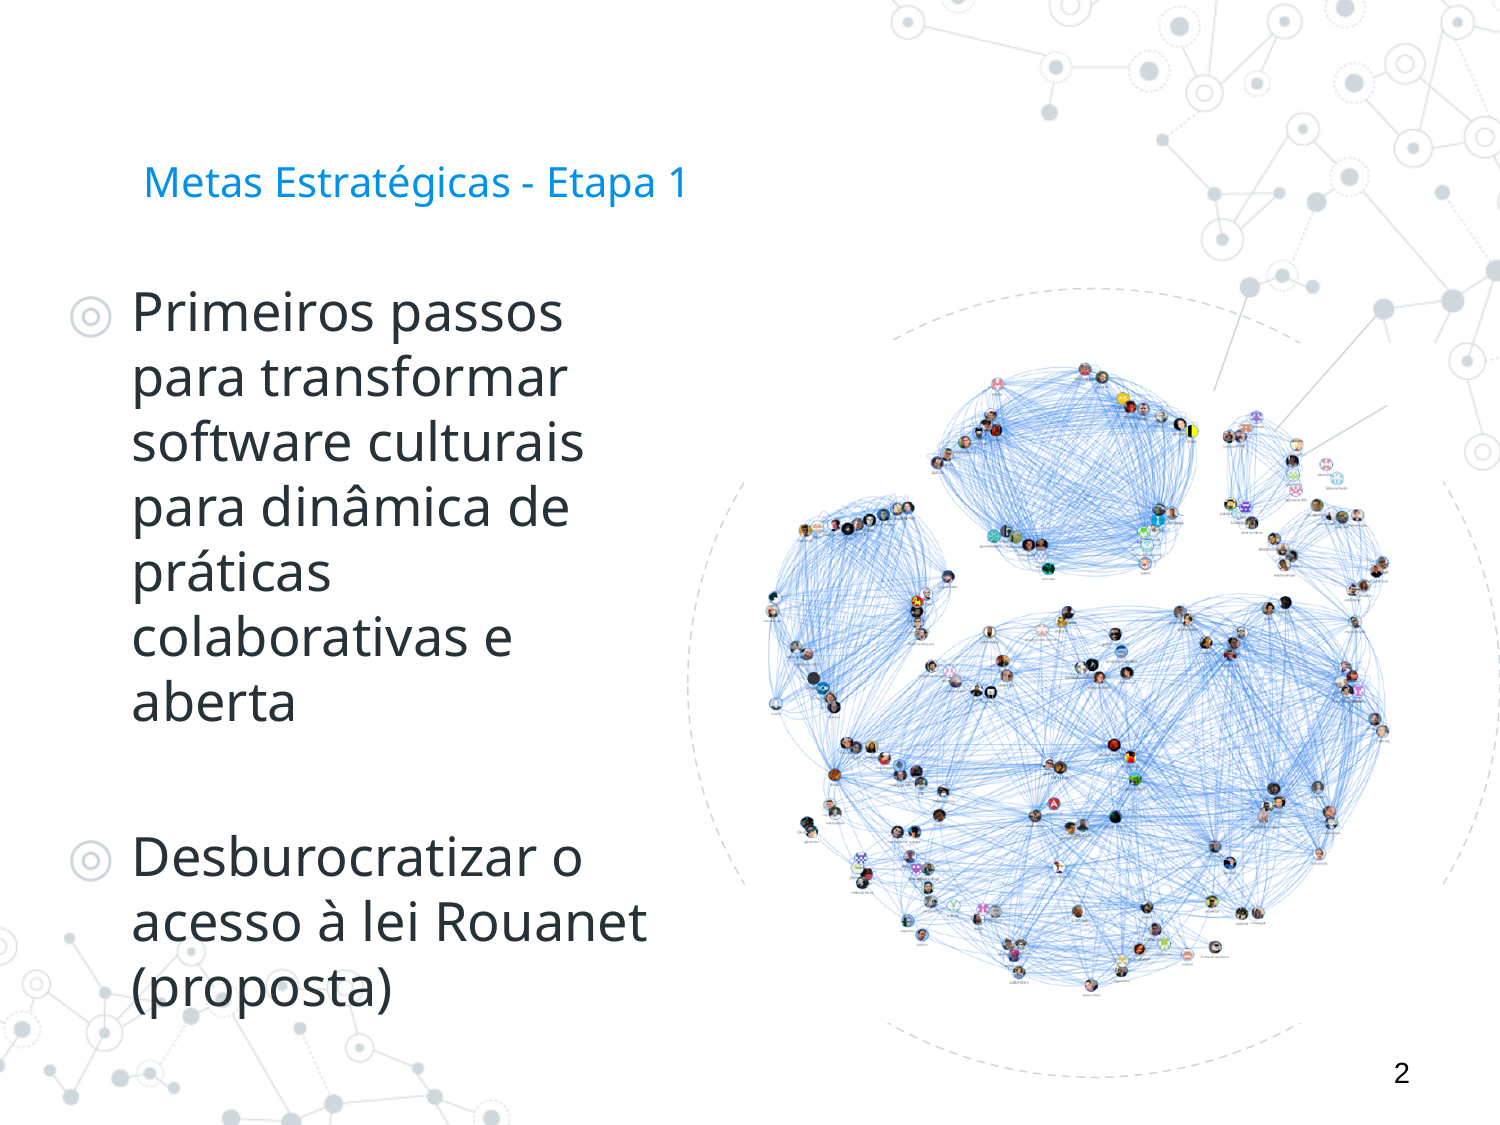

# Metas Estratégicas - Etapa 1
Primeiros passos para transformar software culturais para dinâmica de práticas colaborativas e aberta
Desburocratizar o acesso à lei Rouanet (proposta)